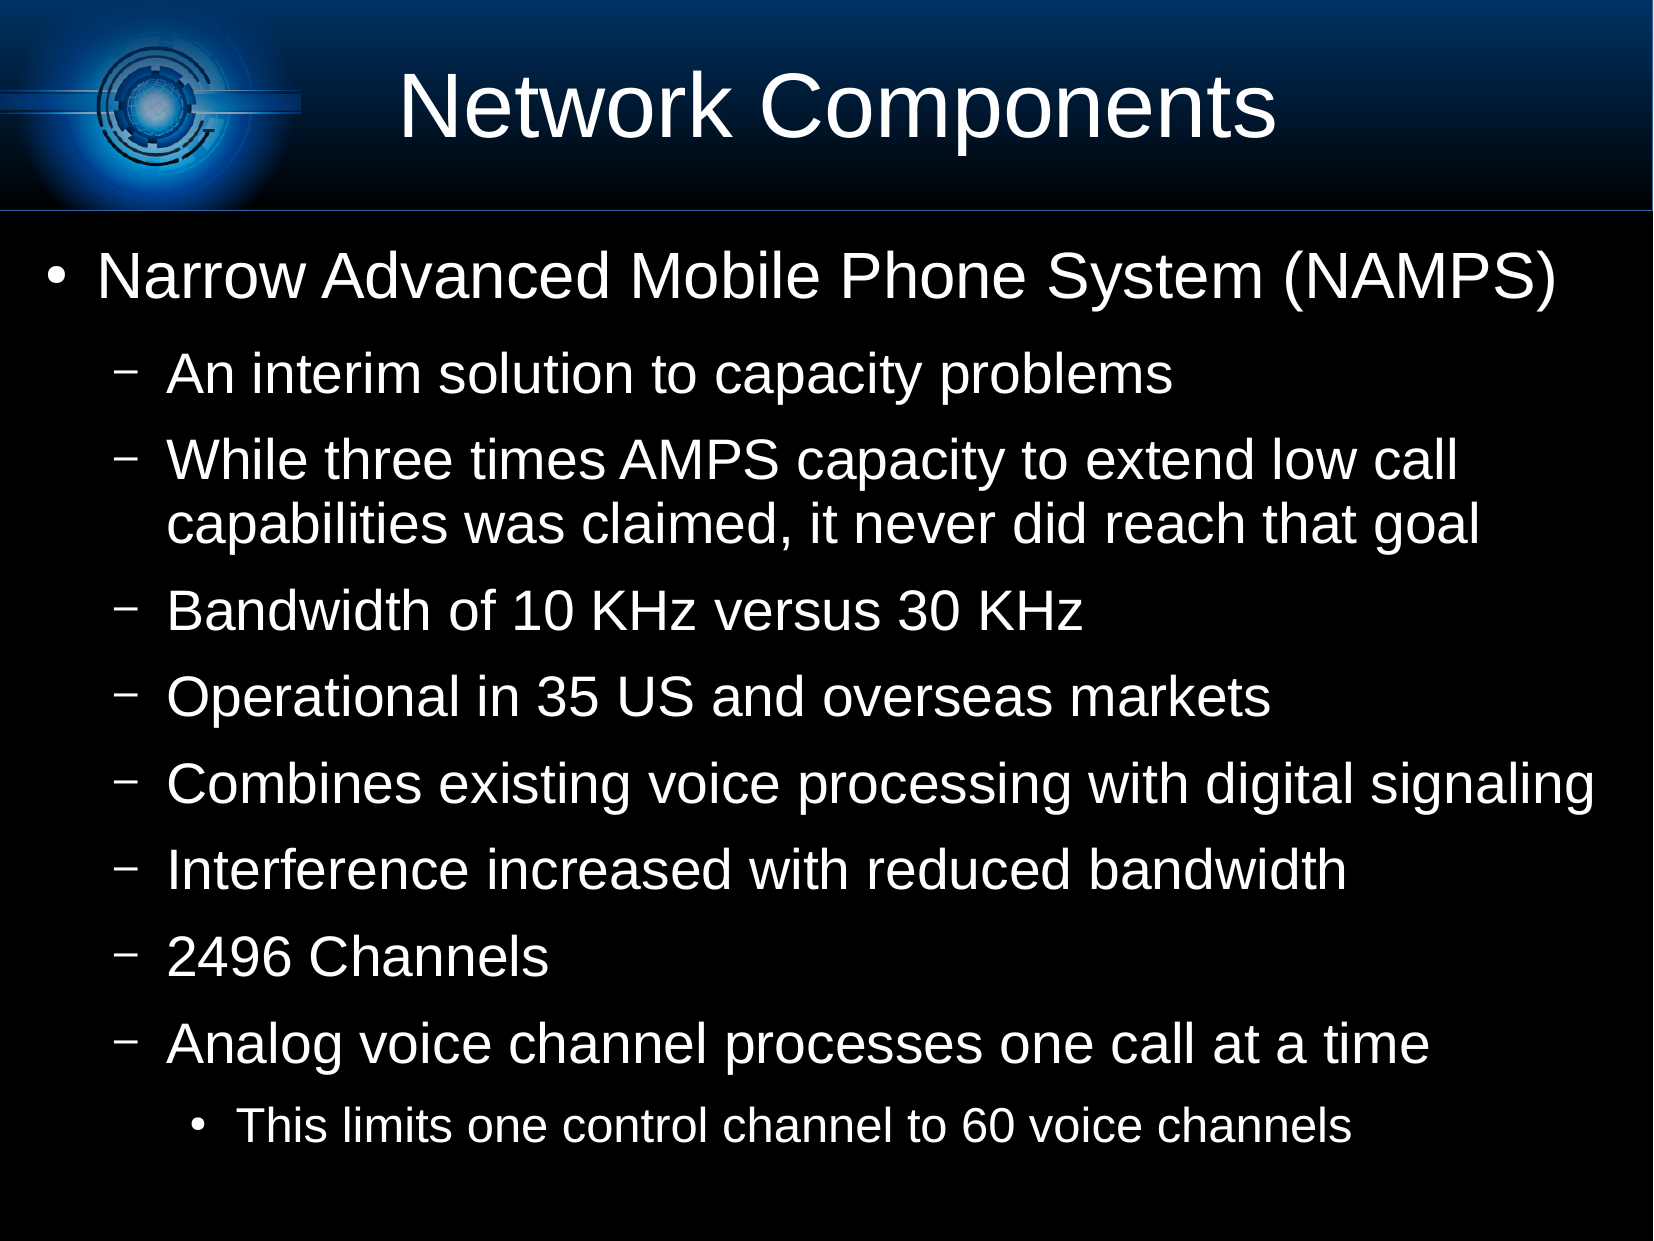

# Network Components
Narrow Advanced Mobile Phone System (NAMPS)
An interim solution to capacity problems
While three times AMPS capacity to extend low call capabilities was claimed, it never did reach that goal
Bandwidth of 10 KHz versus 30 KHz
Operational in 35 US and overseas markets
Combines existing voice processing with digital signaling
Interference increased with reduced bandwidth
2496 Channels
Analog voice channel processes one call at a time
This limits one control channel to 60 voice channels